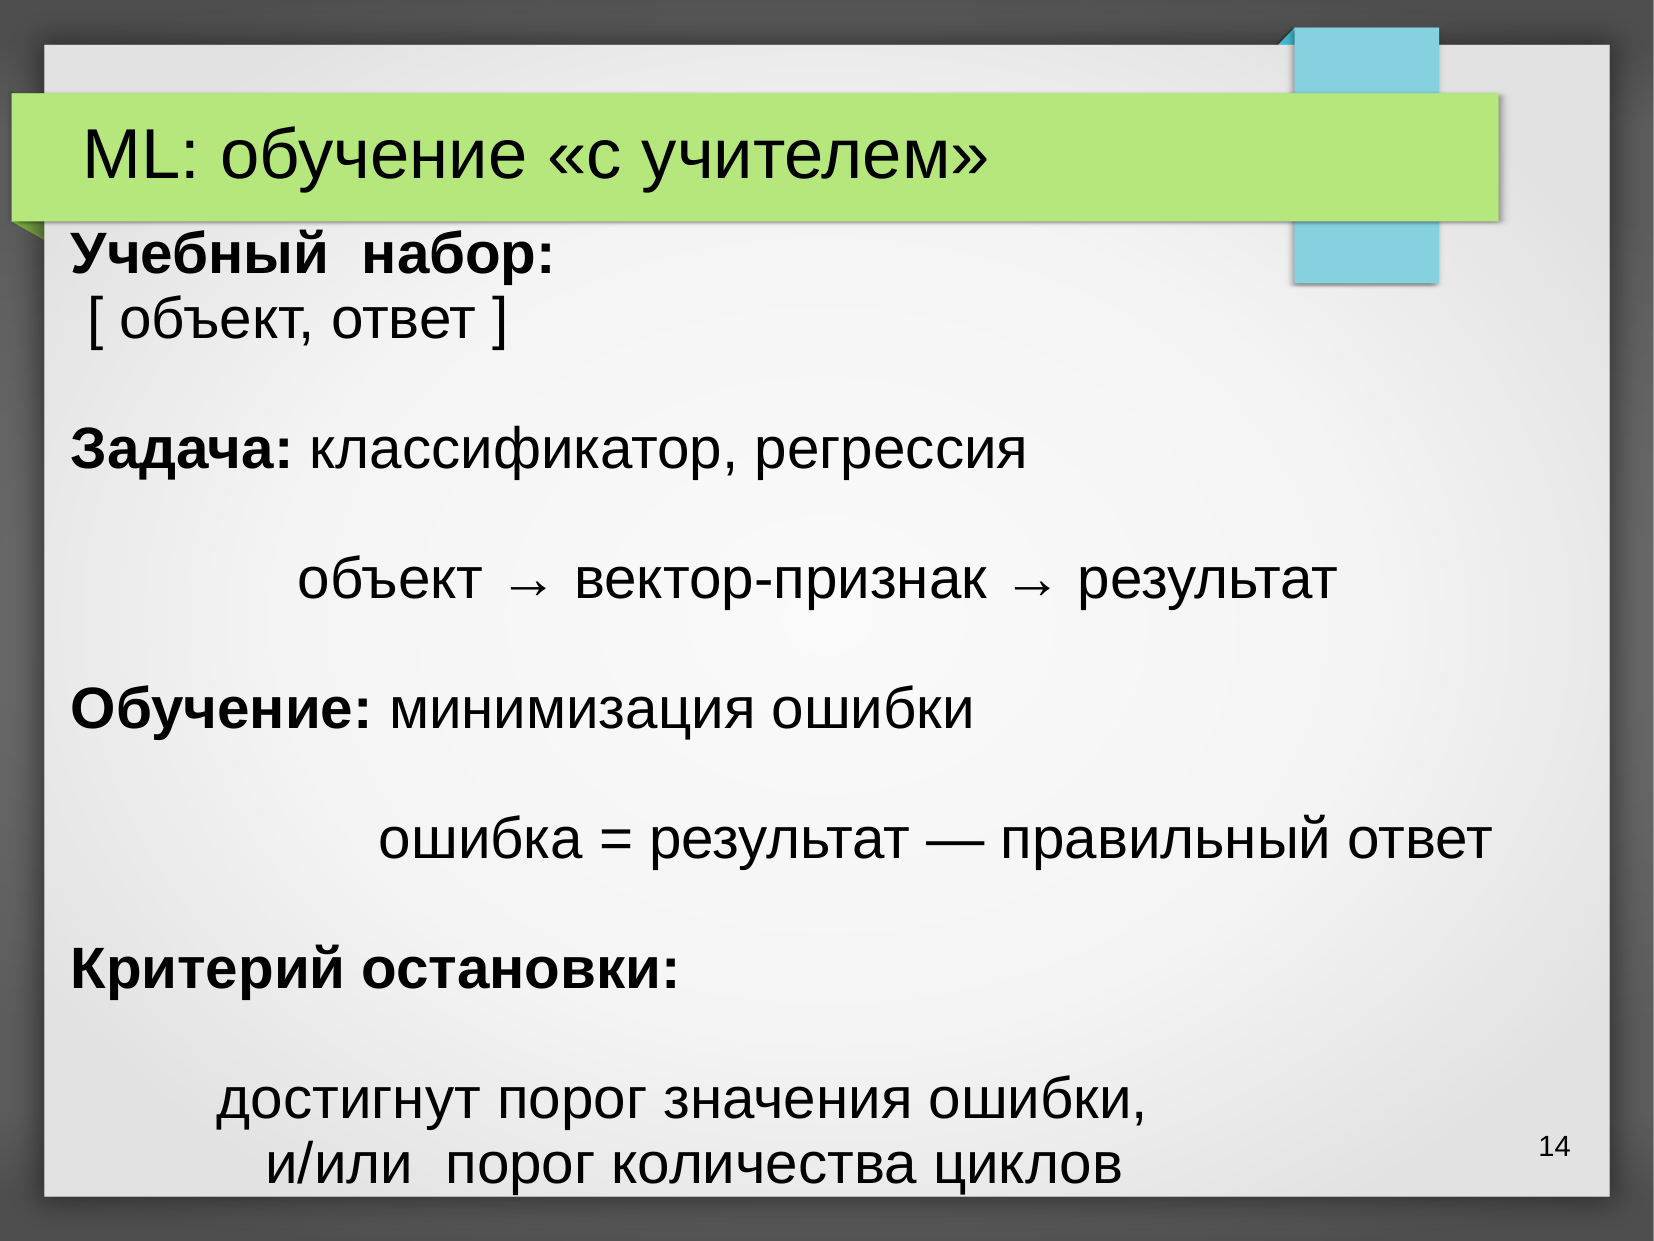

# ML: обучение «с учителем»
Учебный набор:
 [ объект, ответ ]
Задача: классификатор, регрессия
 объект → вектор-признак → результат
Обучение: минимизация ошибки
 ошибка = результат — правильный ответ
Критерий остановки:
 достигнут порог значения ошибки,
 и/или порог количества циклов
14